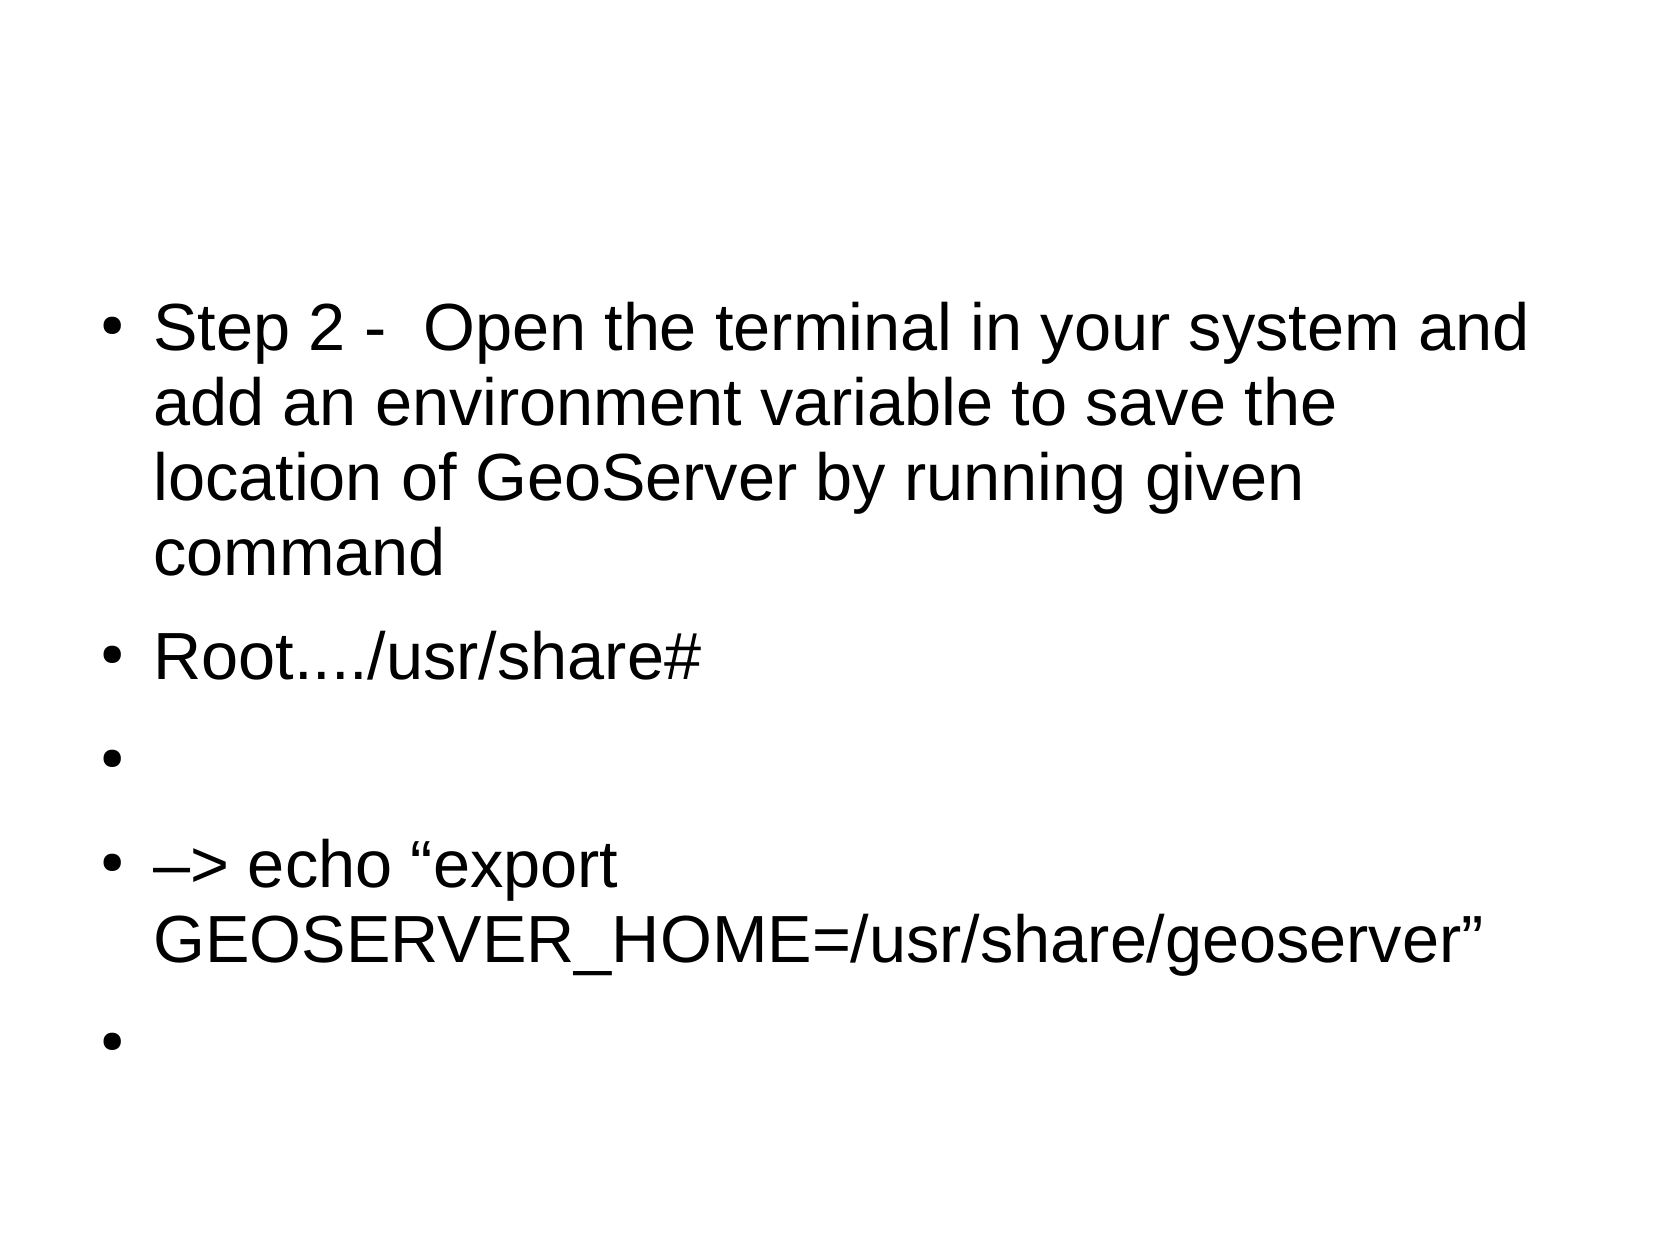

#
Step 2 - Open the terminal in your system and add an environment variable to save the location of GeoServer by running given command
Root..../usr/share#
–> echo “export GEOSERVER_HOME=/usr/share/geoserver”